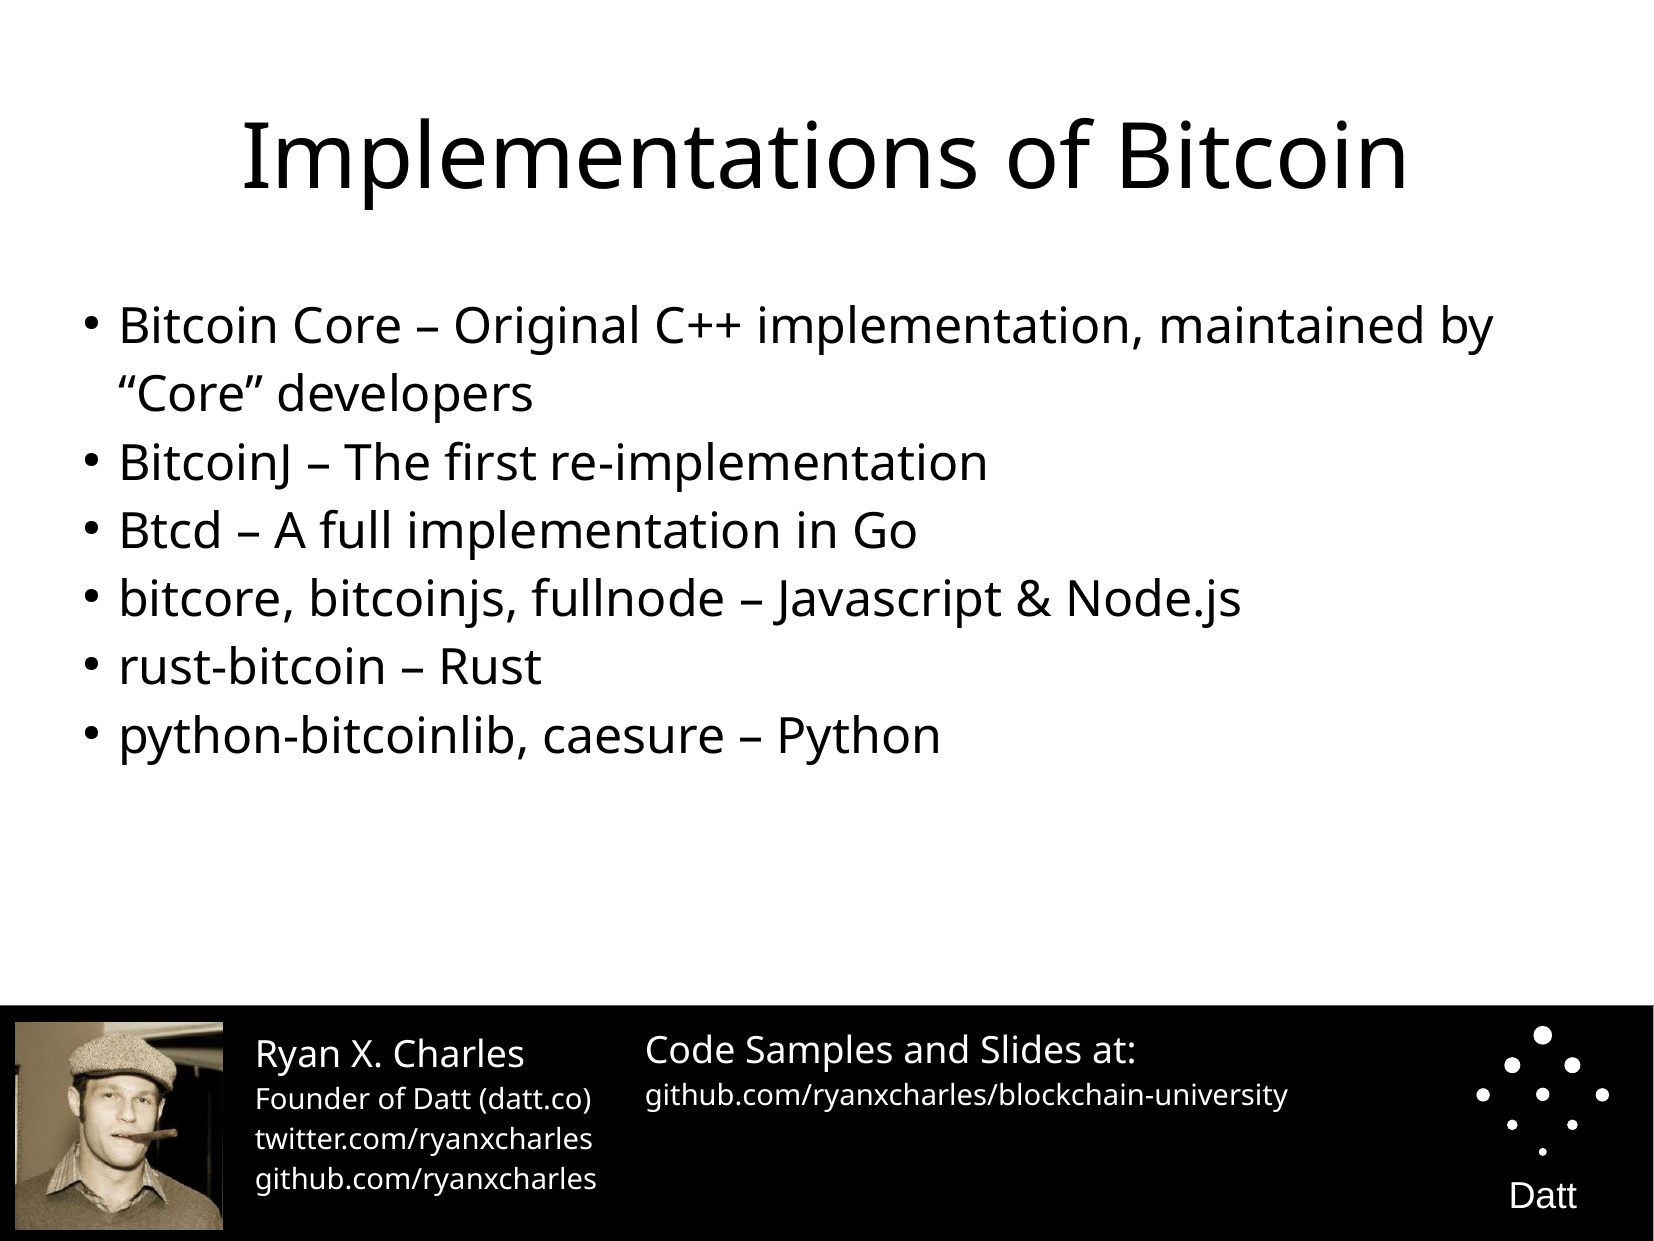

# Implementations of Bitcoin
Bitcoin Core – Original C++ implementation, maintained by “Core” developers
BitcoinJ – The first re-implementation
Btcd – A full implementation in Go
bitcore, bitcoinjs, fullnode – Javascript & Node.js
rust-bitcoin – Rust
python-bitcoinlib, caesure – Python
Code Samples and Slides at:
github.com/ryanxcharles/blockchain-university
Ryan X. Charles
Founder of Datt (datt.co)
twitter.com/ryanxcharles
github.com/ryanxcharles
Datt